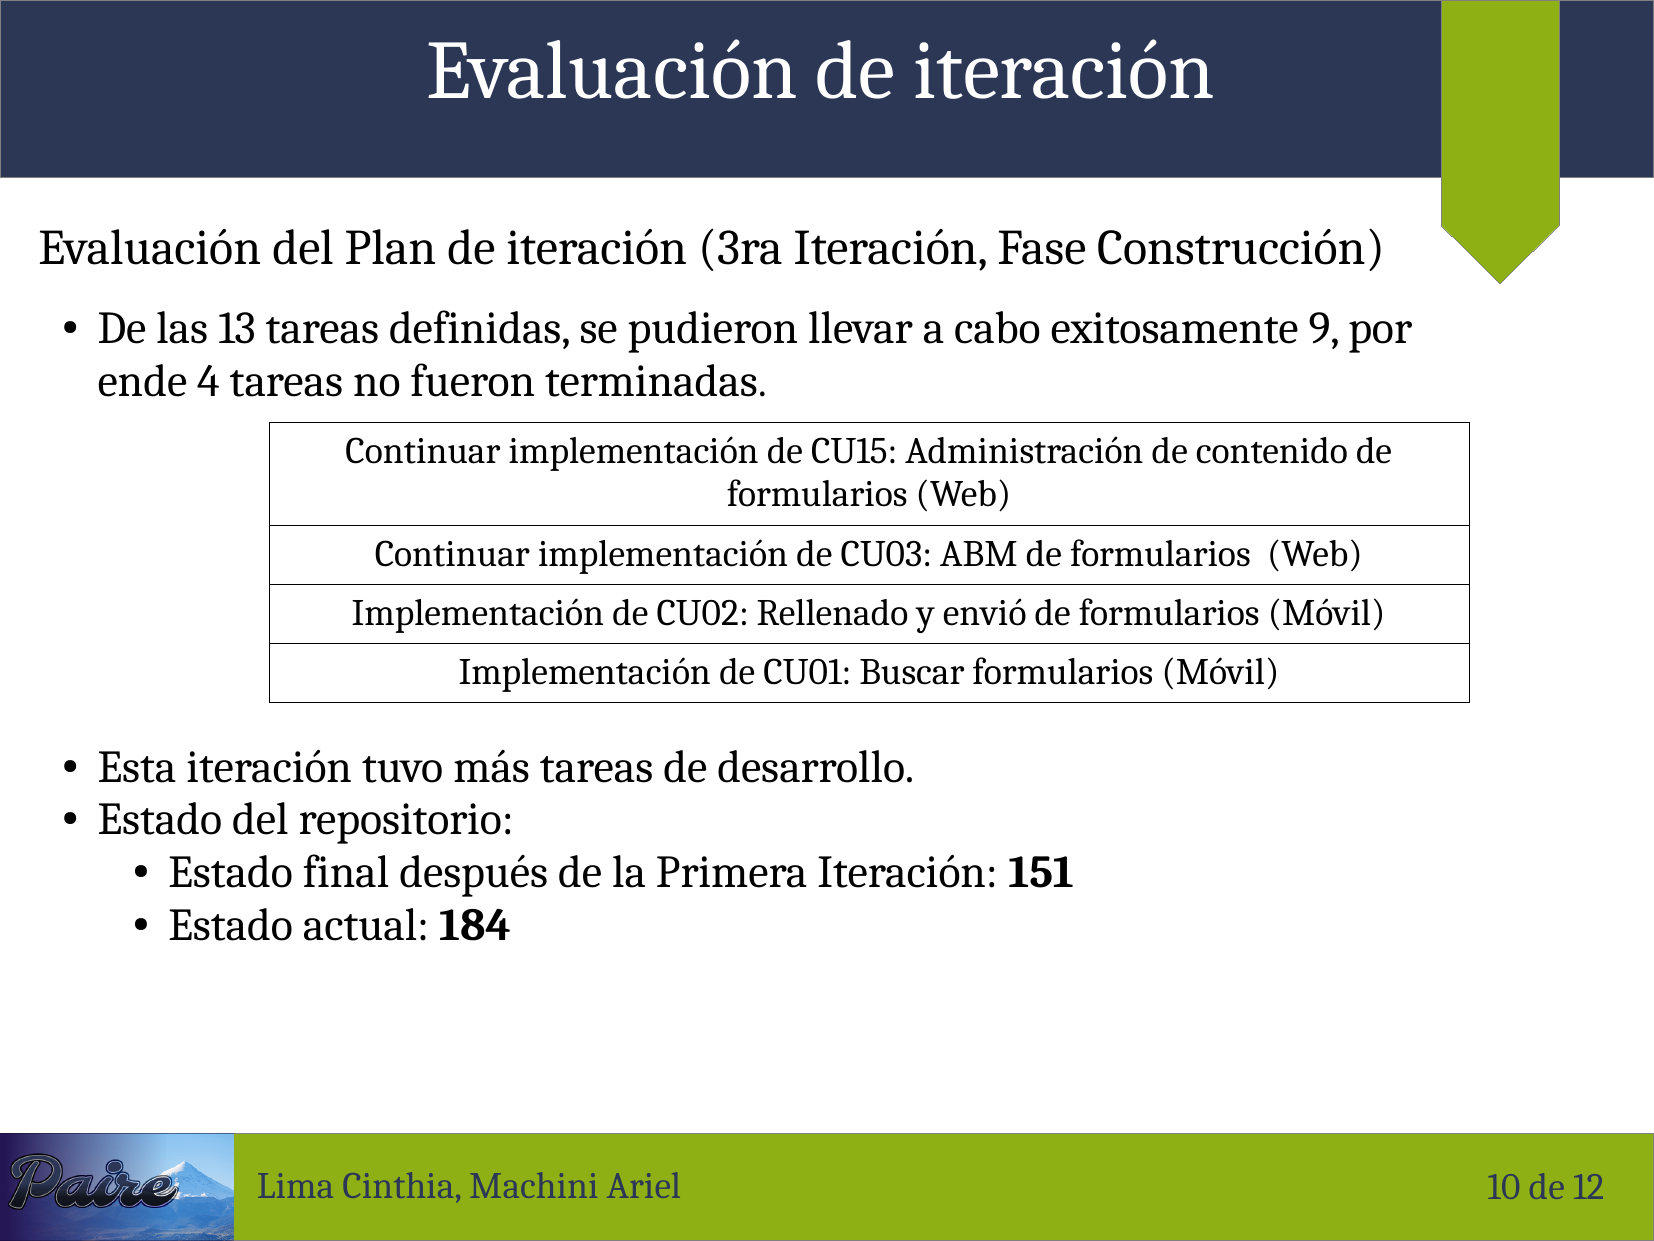

Evaluación de iteración
Evaluación del Plan de iteración (3ra Iteración, Fase Construcción)
De las 13 tareas definidas, se pudieron llevar a cabo exitosamente 9, por ende 4 tareas no fueron terminadas.
| Continuar implementación de CU15: Administración de contenido de formularios (Web) |
| --- |
| Continuar implementación de CU03: ABM de formularios (Web) |
| Implementación de CU02: Rellenado y envió de formularios (Móvil) |
| Implementación de CU01: Buscar formularios (Móvil) |
Esta iteración tuvo más tareas de desarrollo.
Estado del repositorio:
Estado final después de la Primera Iteración: 151
Estado actual: 184
Lima Cinthia, Machini Ariel
 de 12